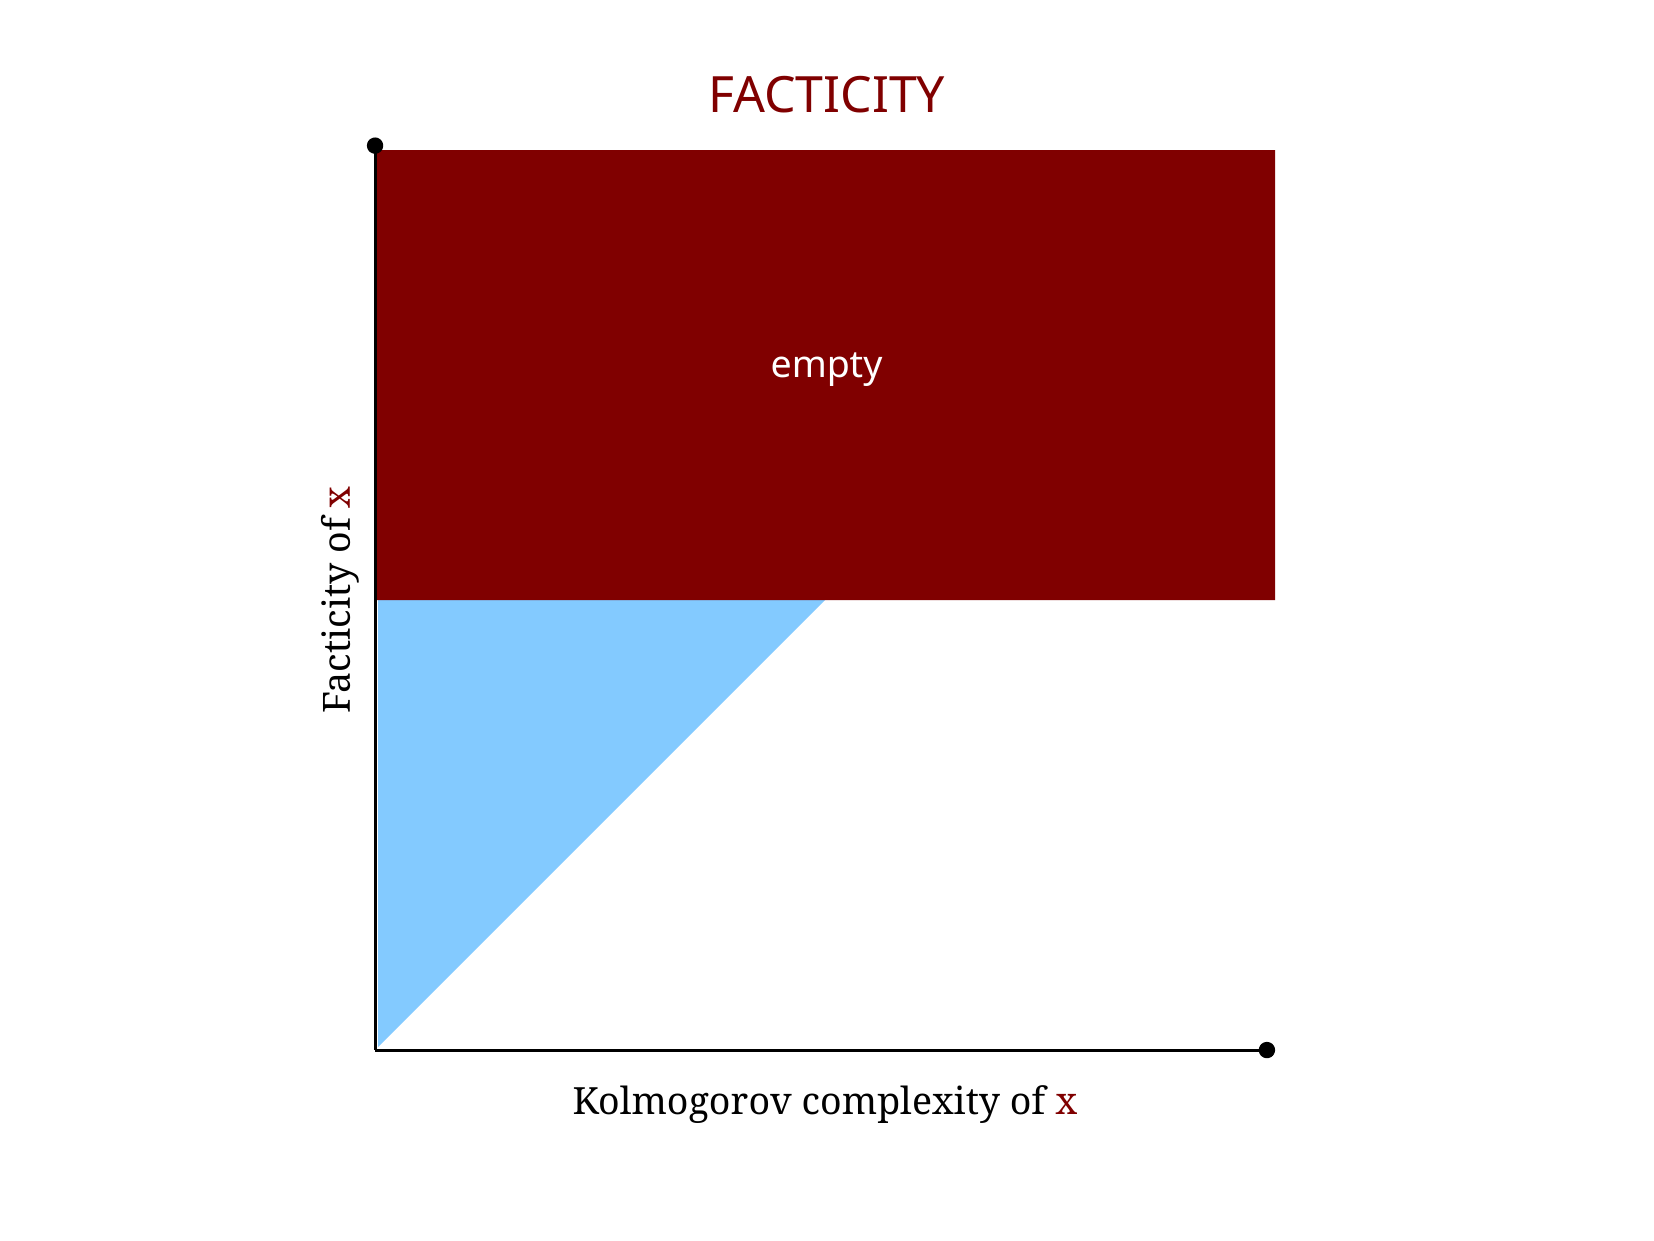

# FACTICITY
Facticity of x
Kolmogorov complexity of x
empty